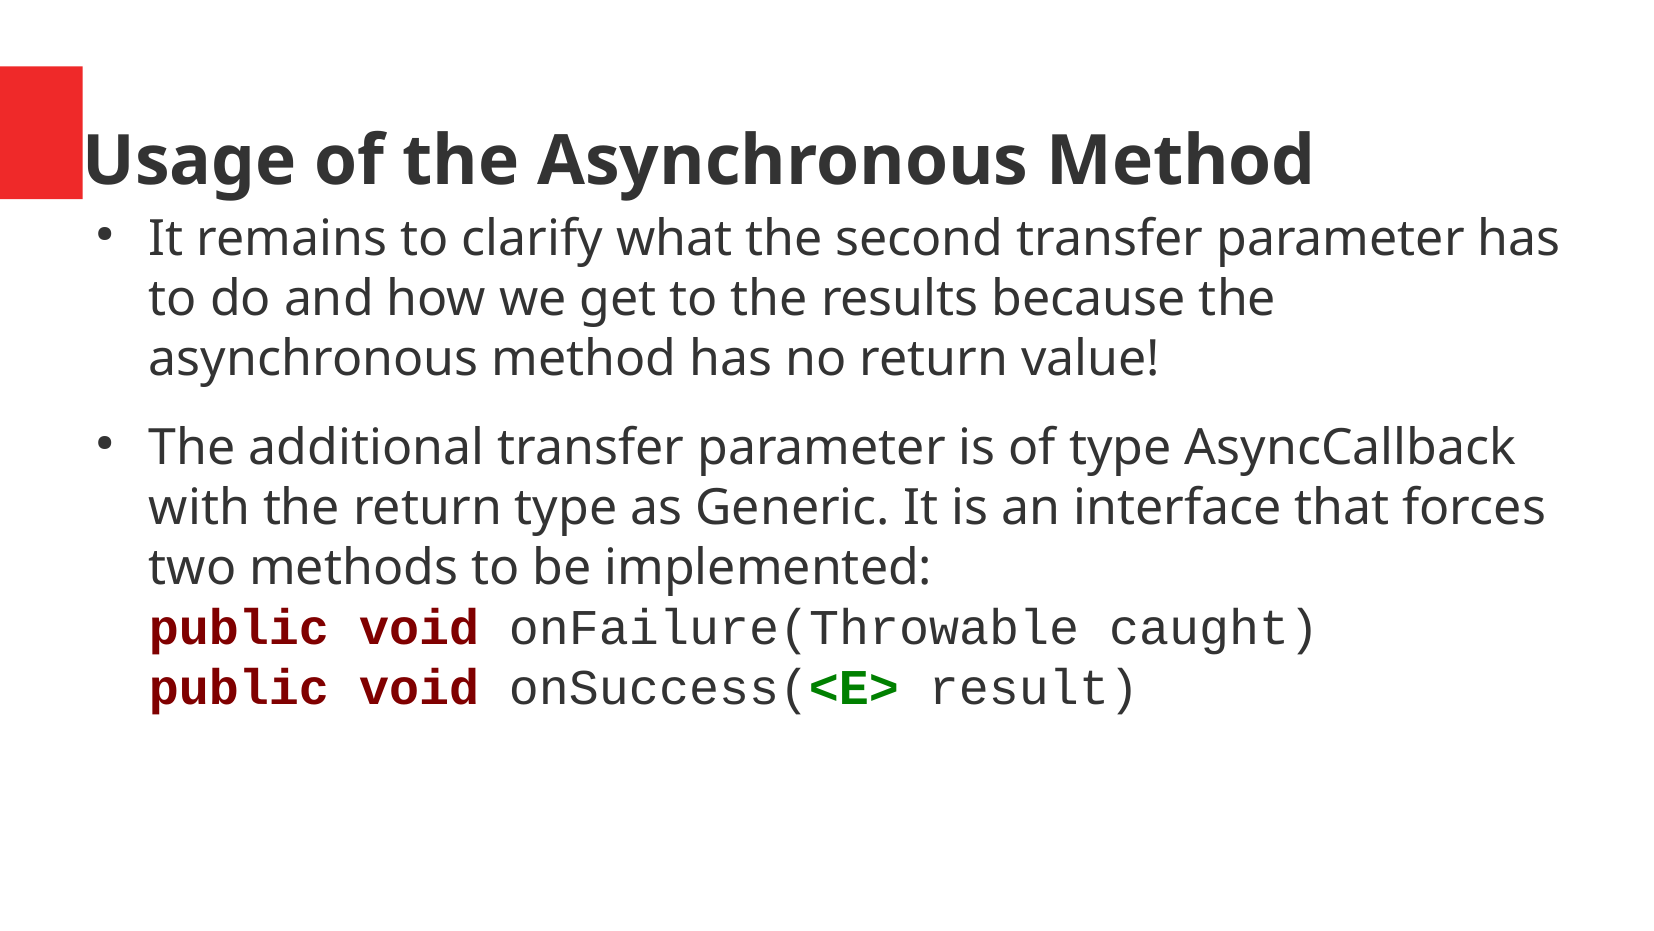

# Usage of the Asynchronous Method
It remains to clarify what the second transfer parameter has to do and how we get to the results because the asynchronous method has no return value!
The additional transfer parameter is of type AsyncCallback with the return type as Generic. It is an interface that forces two methods to be implemented:
public void onFailure(Throwable caught)
public void onSuccess(<E> result)